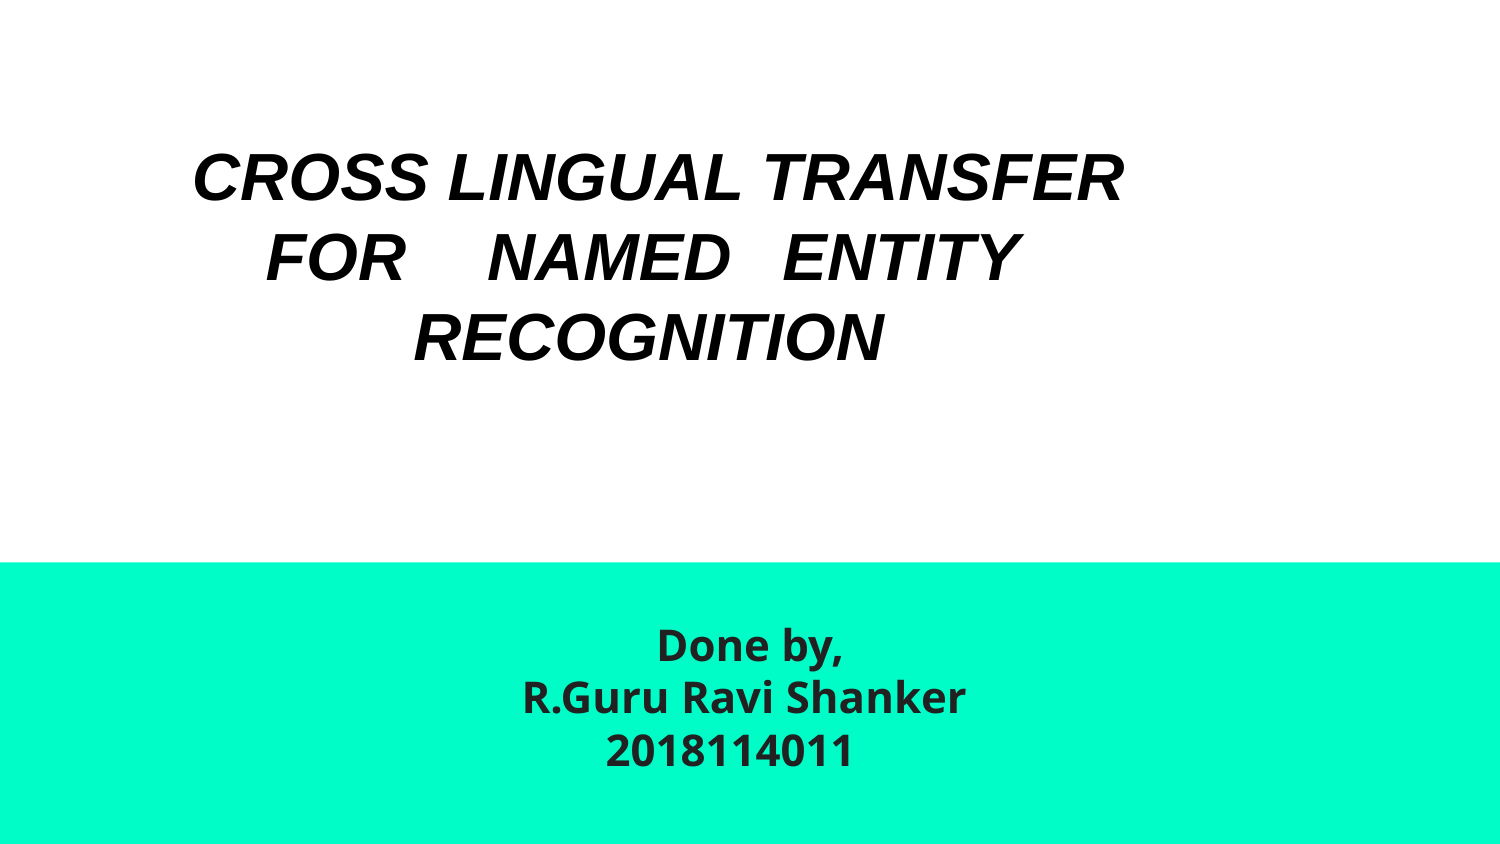

CROSS LINGUAL TRANSFER
	FOR		NAMED	ENTITY
			RECOGNITION
Done by,
R.Guru Ravi Shanker
							 2018114011